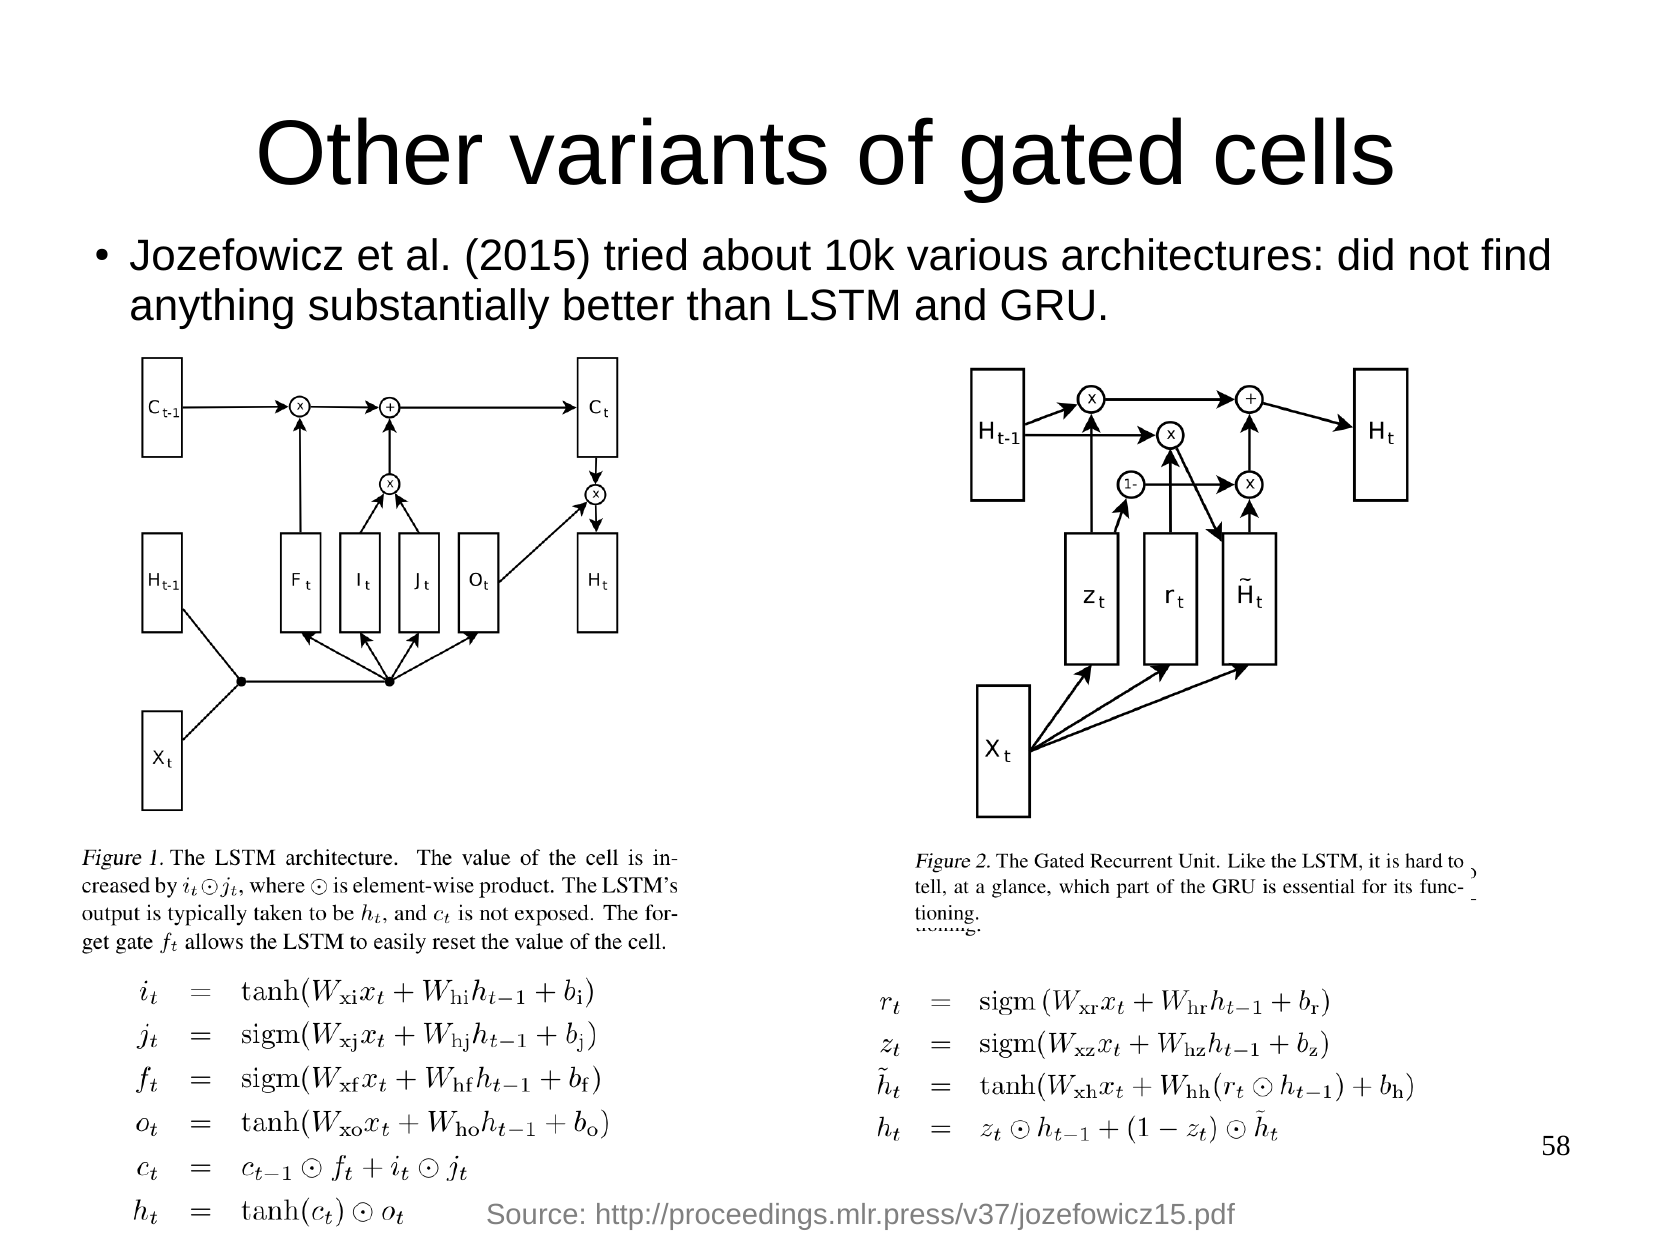

# Other variants of gated cells
Jozefowicz et al. (2015) tried about 10k various architectures: did not find anything substantially better than LSTM and GRU.
58
Source: http://proceedings.mlr.press/v37/jozefowicz15.pdf